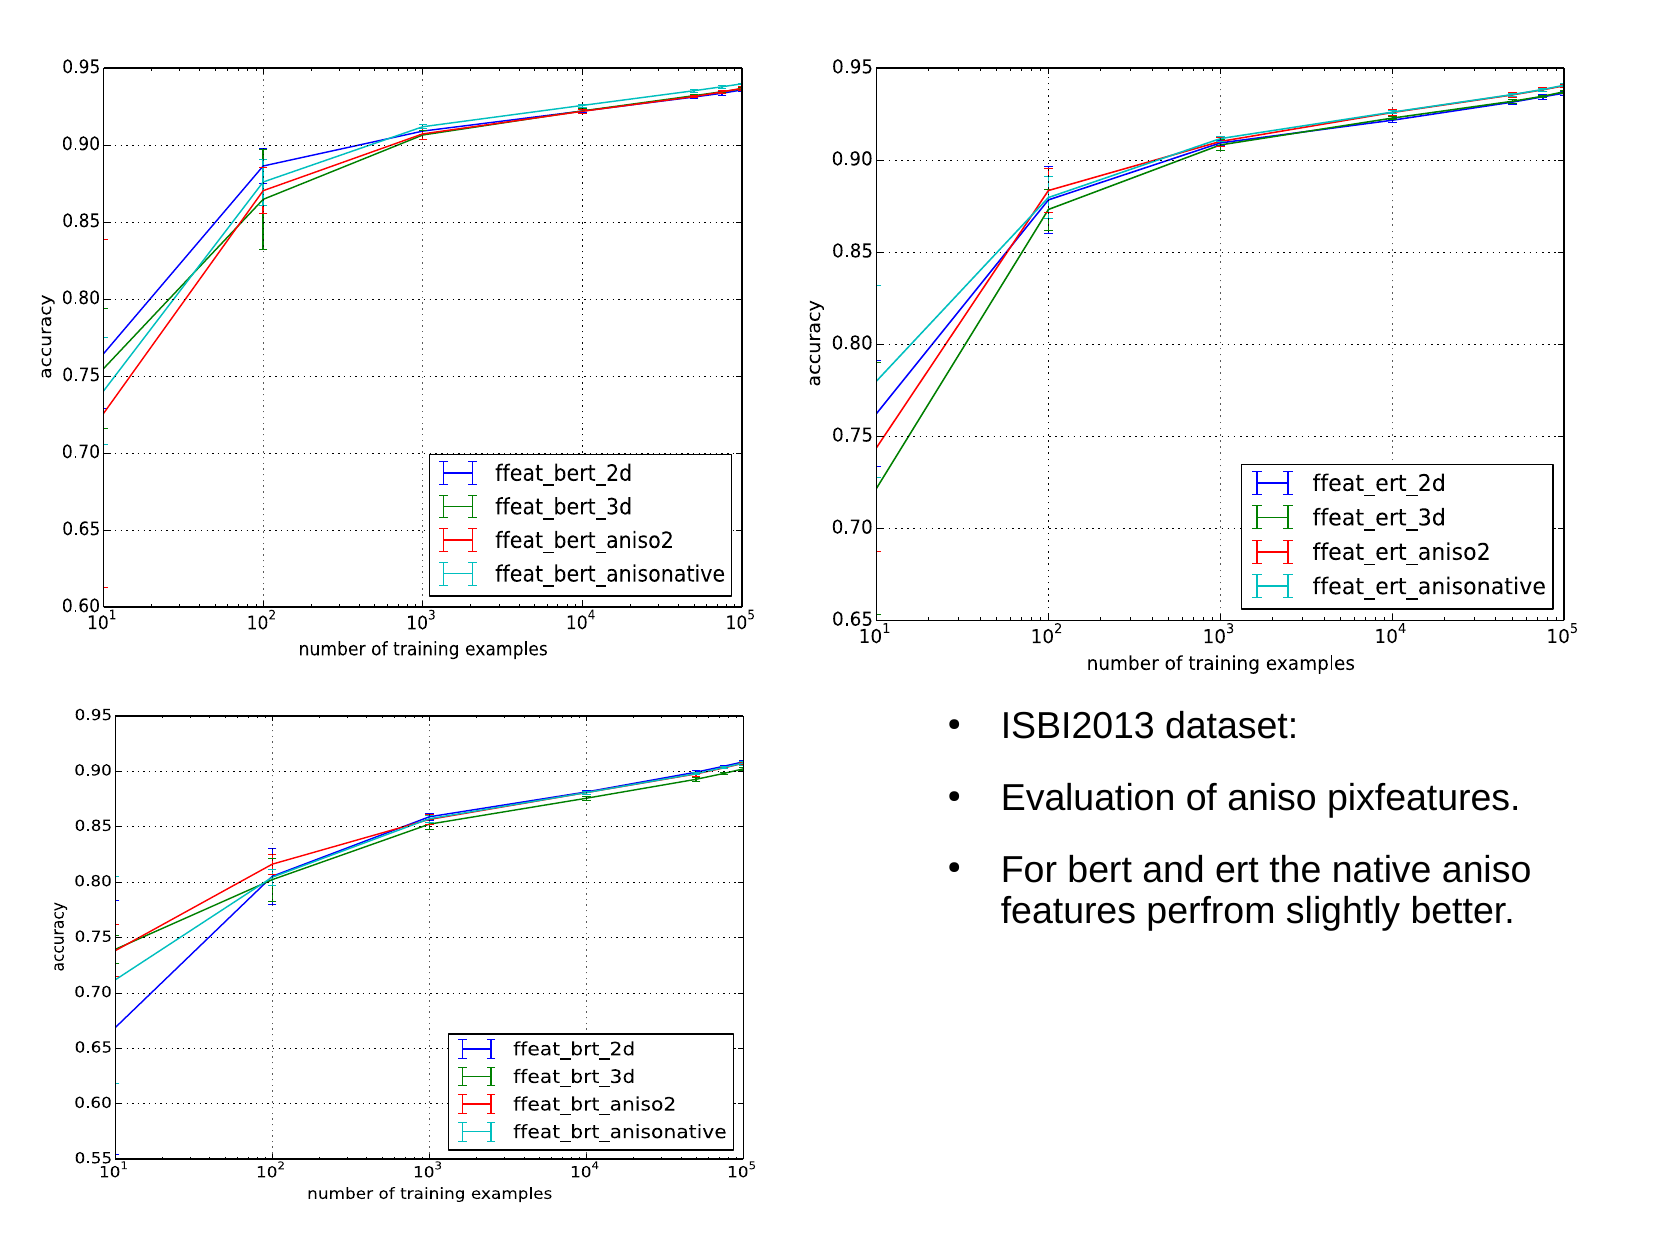

# ISBI2013 dataset:
Evaluation of aniso pixfeatures.
For bert and ert the native aniso features perfrom slightly better.